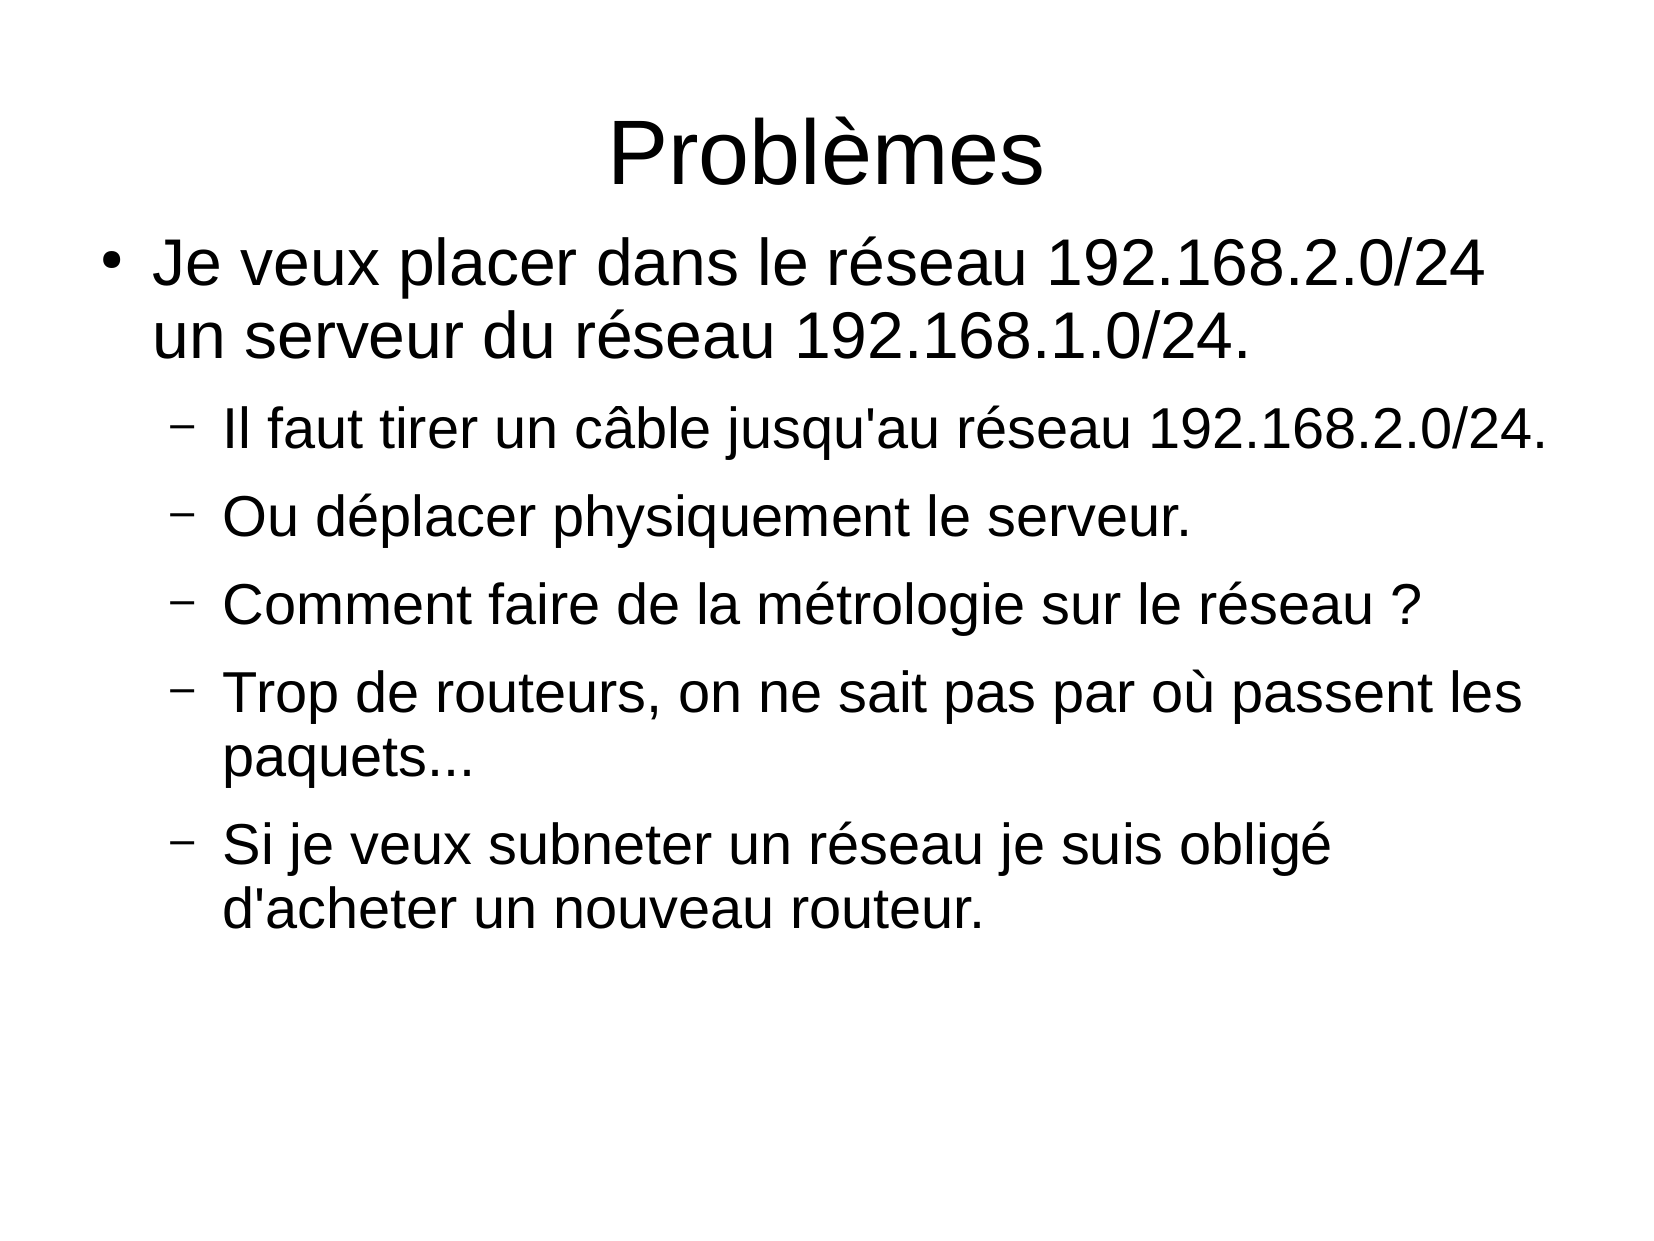

# Problèmes
Je veux placer dans le réseau 192.168.2.0/24 un serveur du réseau 192.168.1.0/24.
Il faut tirer un câble jusqu'au réseau 192.168.2.0/24.
Ou déplacer physiquement le serveur.
Comment faire de la métrologie sur le réseau ?
Trop de routeurs, on ne sait pas par où passent les paquets...
Si je veux subneter un réseau je suis obligé d'acheter un nouveau routeur.